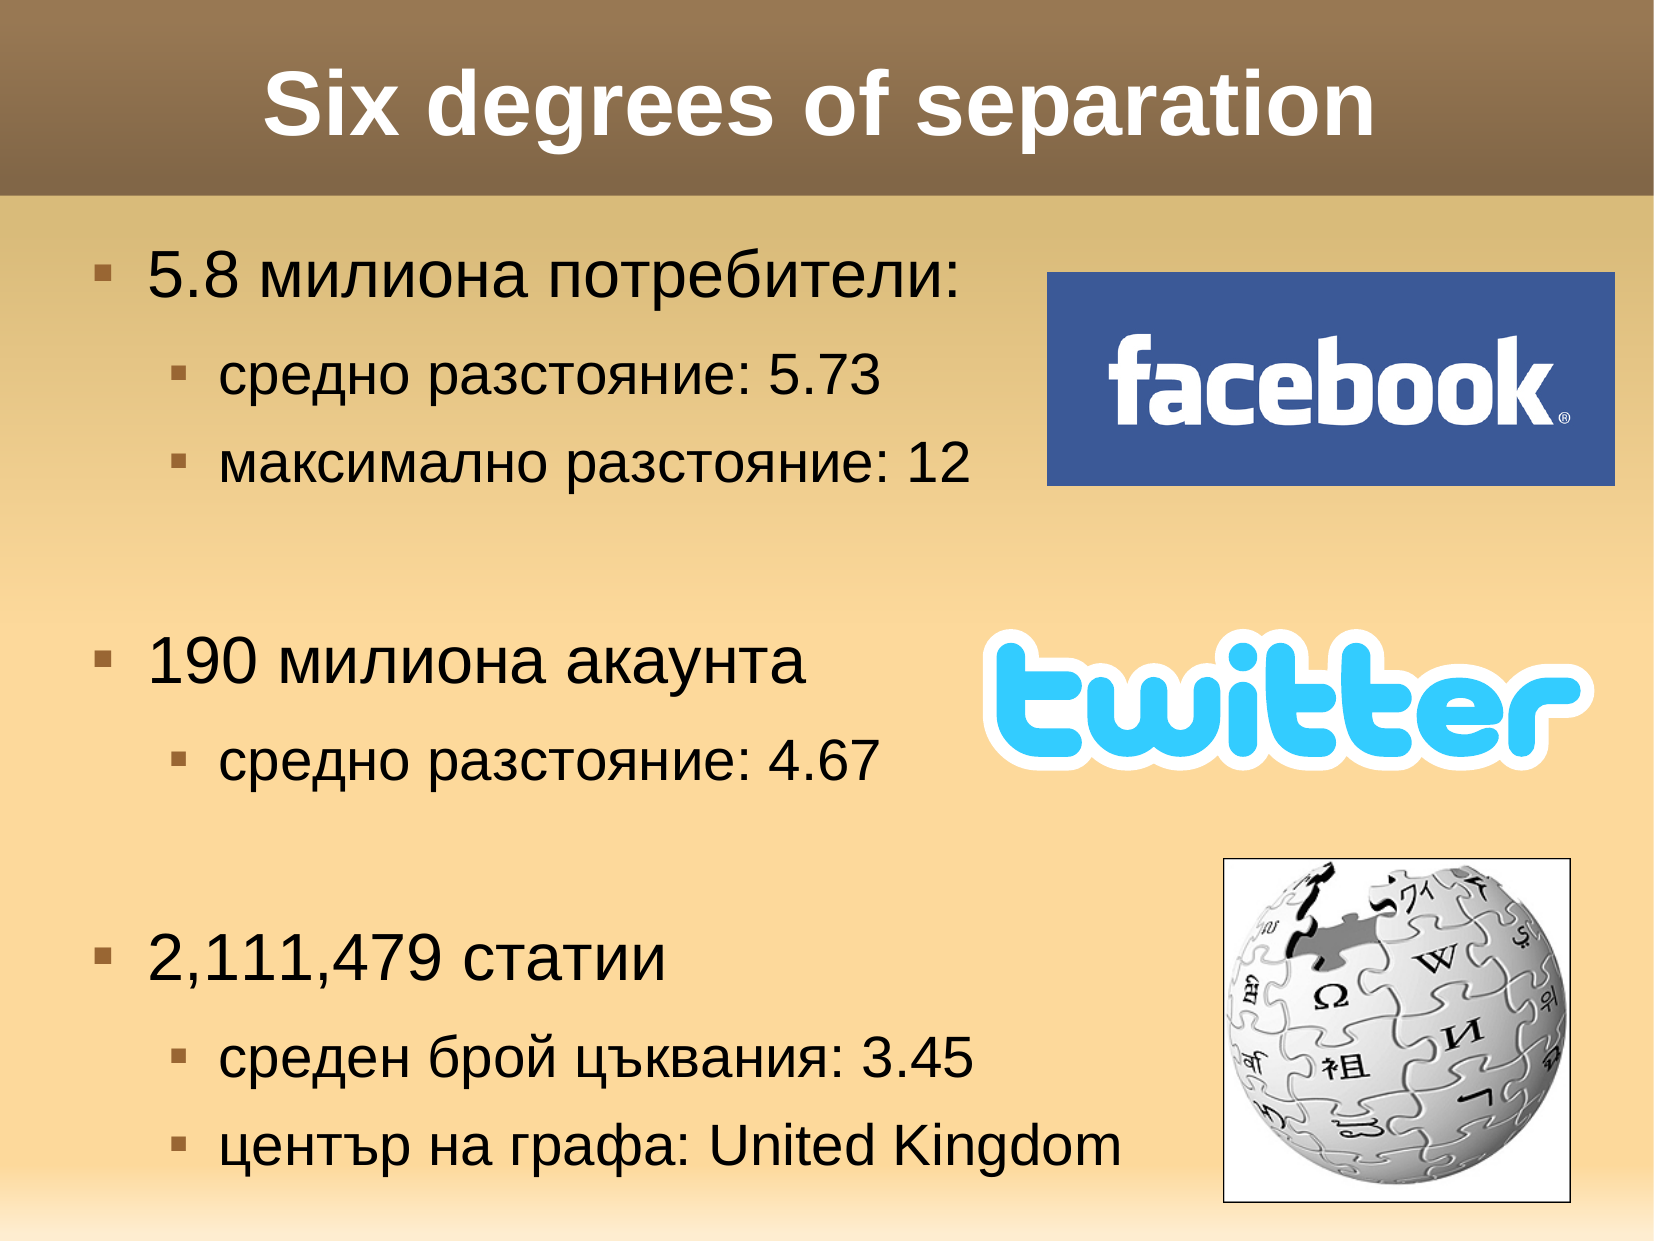

# Six degrees of separation
5.8 милиона потребители:
средно разстояние: 5.73
максимално разстояние: 12
190 милиона акаунта
средно разстояние: 4.67
2,111,479 статии
среден брой цъквания: 3.45
център на графа: United Kingdom